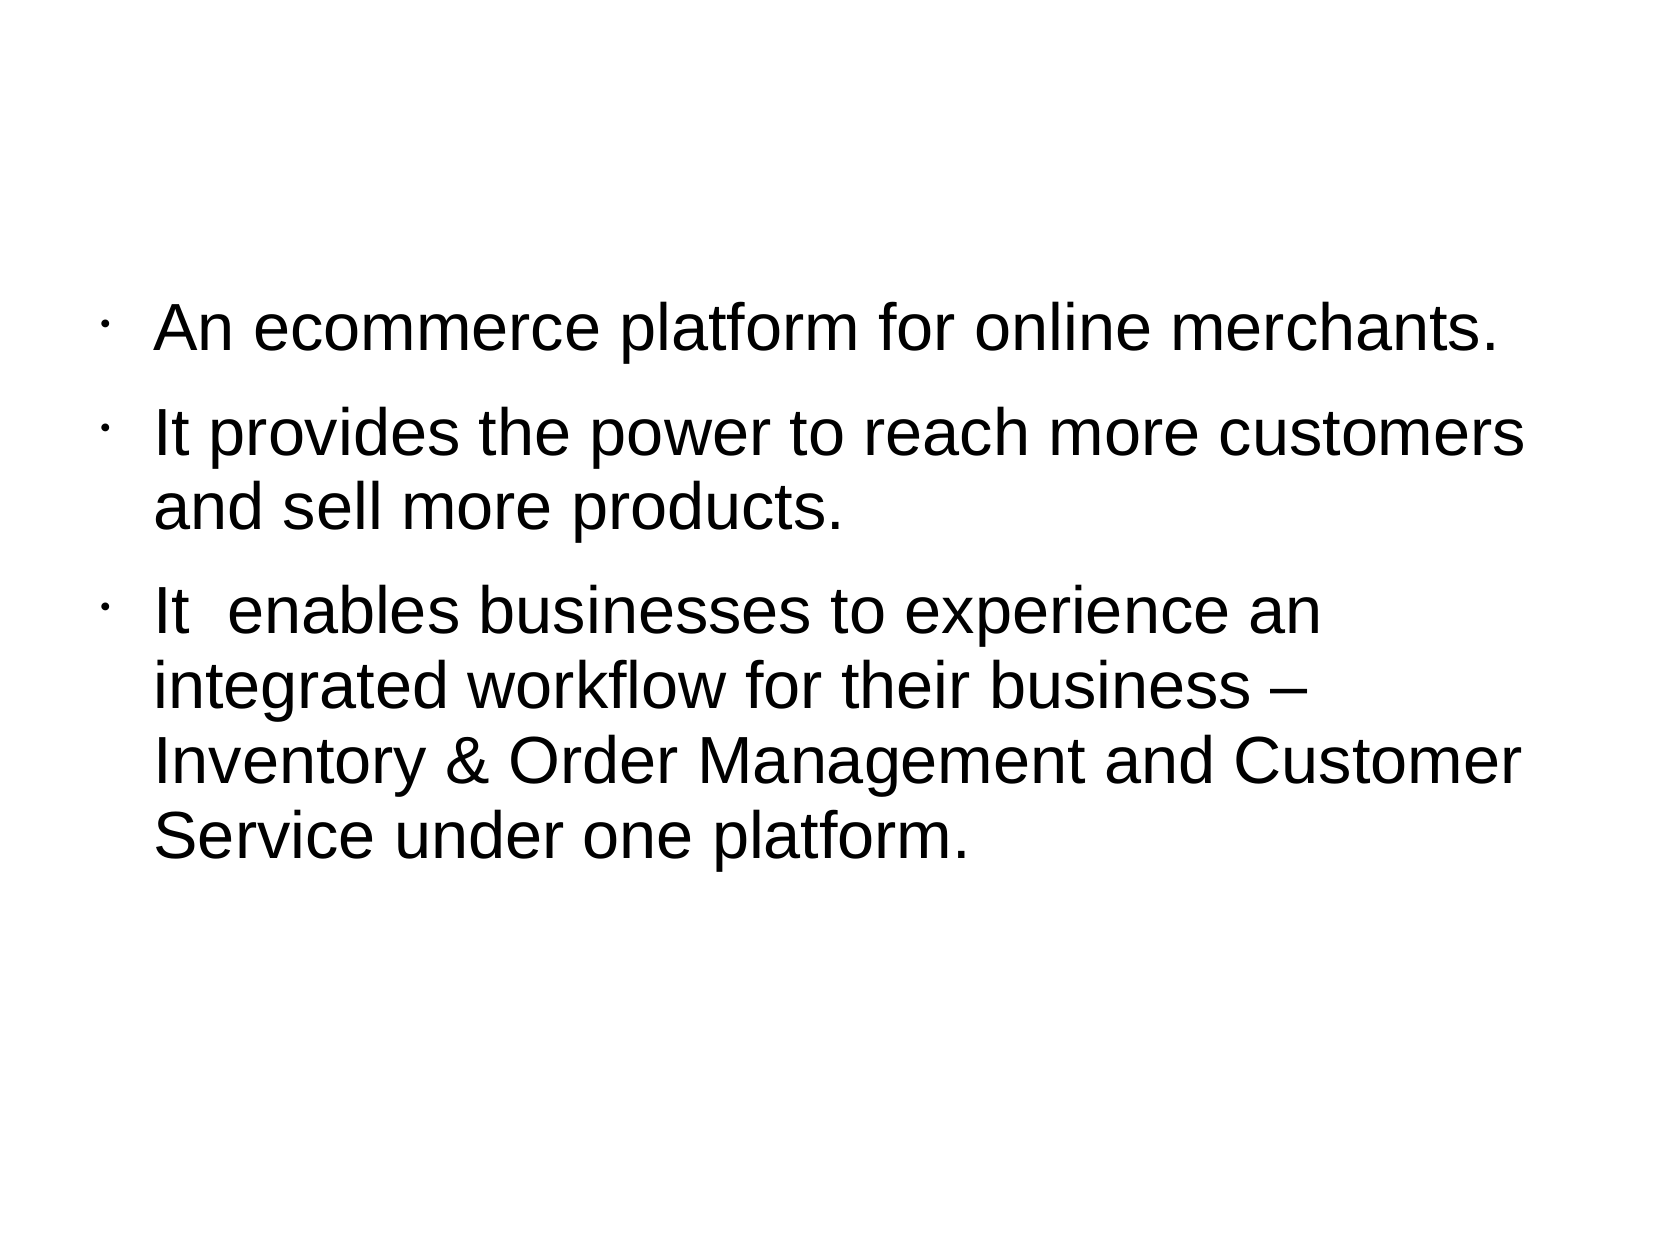

#
An ecommerce platform for online merchants.
It provides the power to reach more customers and sell more products.
It enables businesses to experience an integrated workflow for their business – Inventory & Order Management and Customer Service under one platform.